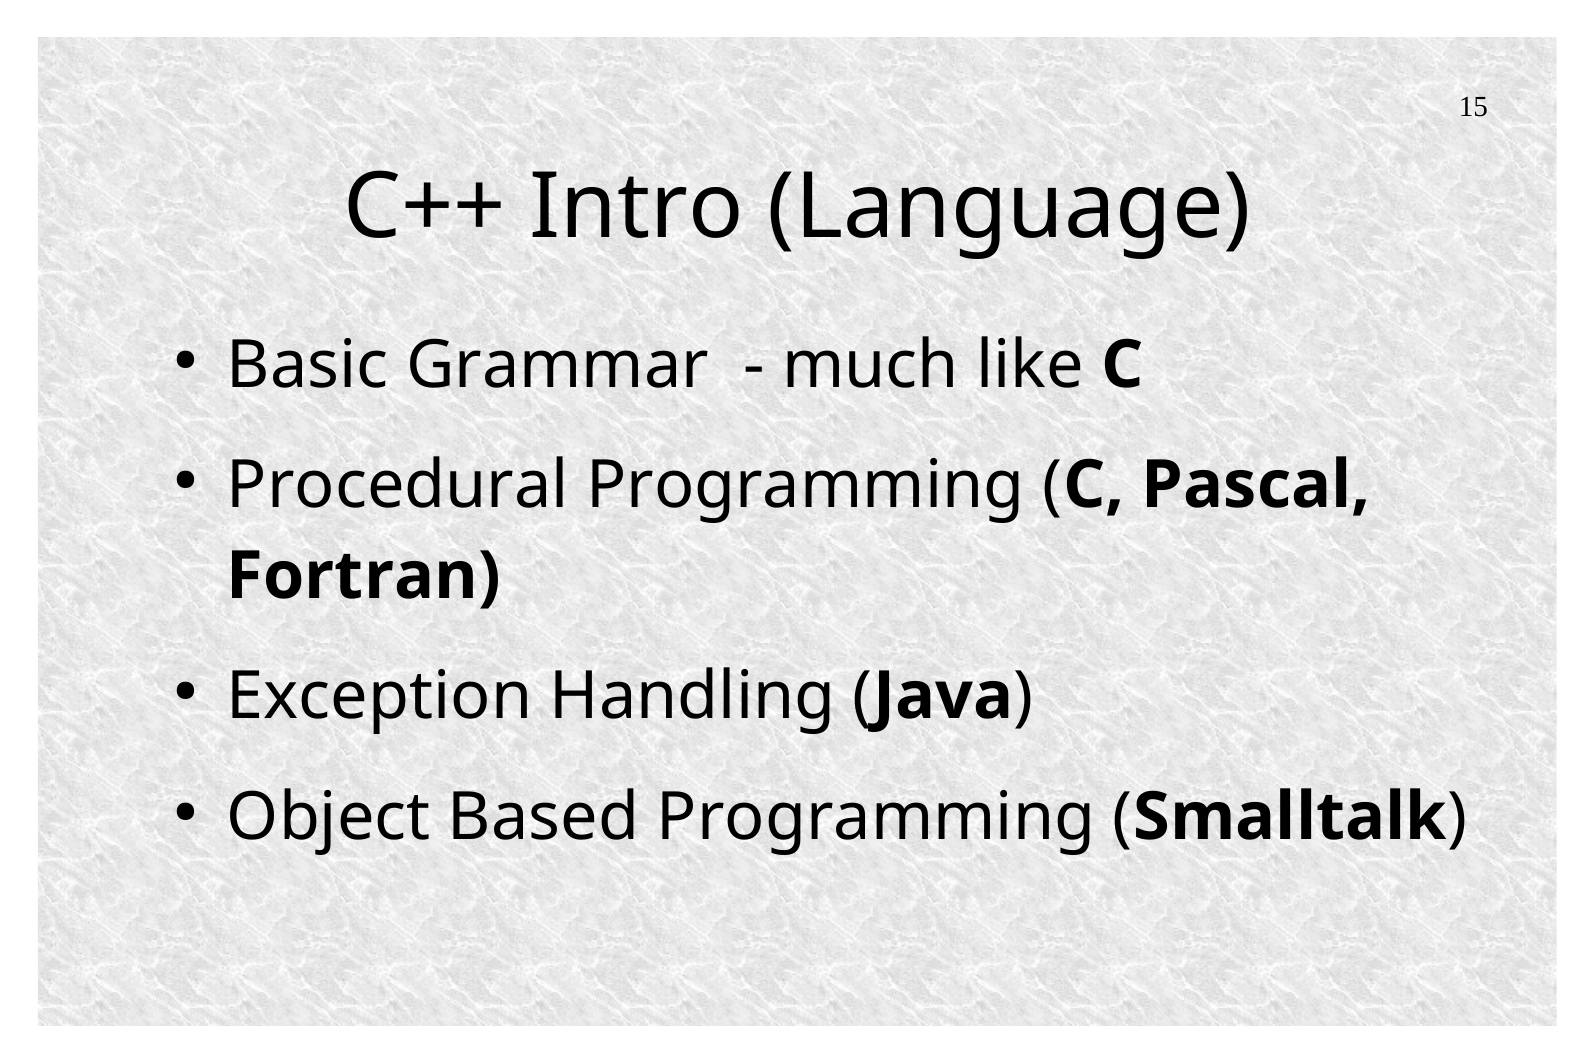

15
# C++ Intro (Language)
Basic Grammar	- much like C
Procedural Programming (C, Pascal, Fortran)
Exception Handling (Java)
Object Based Programming (Smalltalk)